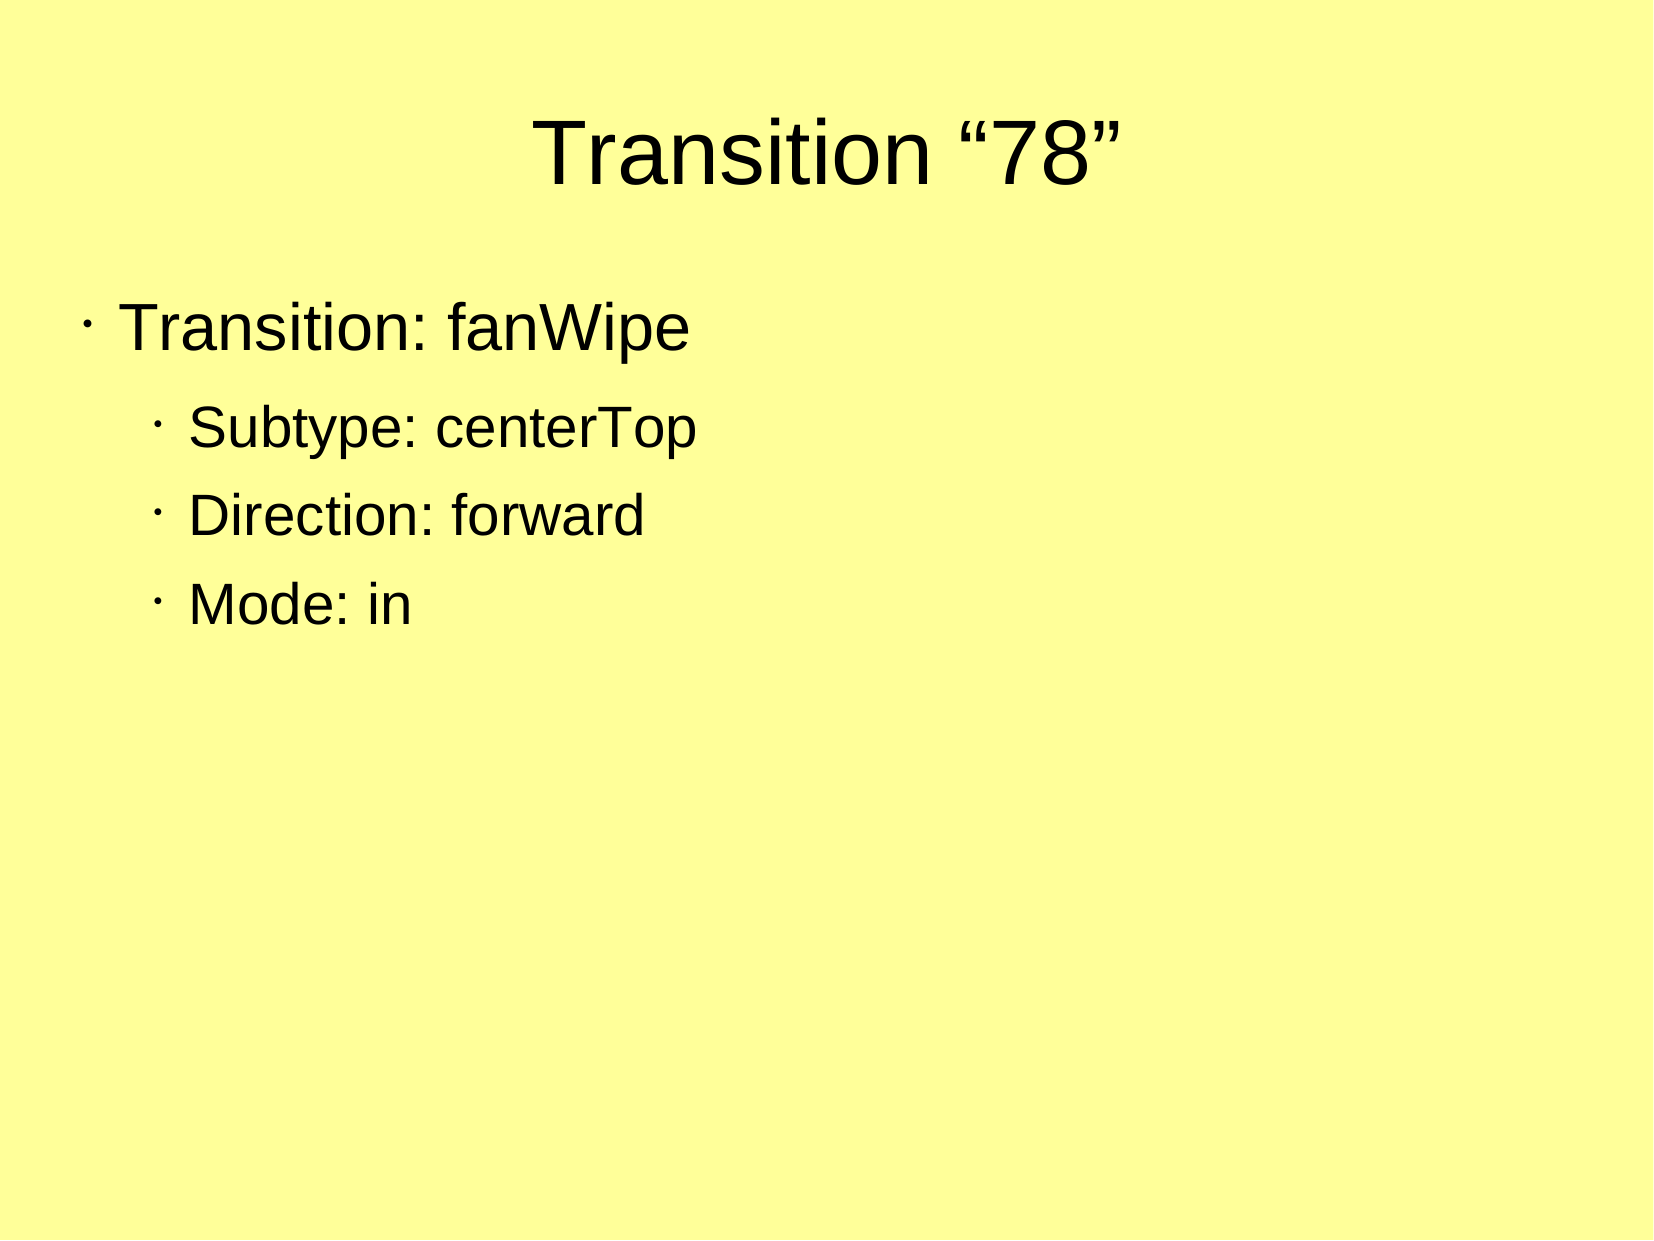

# Transition “78”
Transition: fanWipe
Subtype: centerTop
Direction: forward
Mode: in